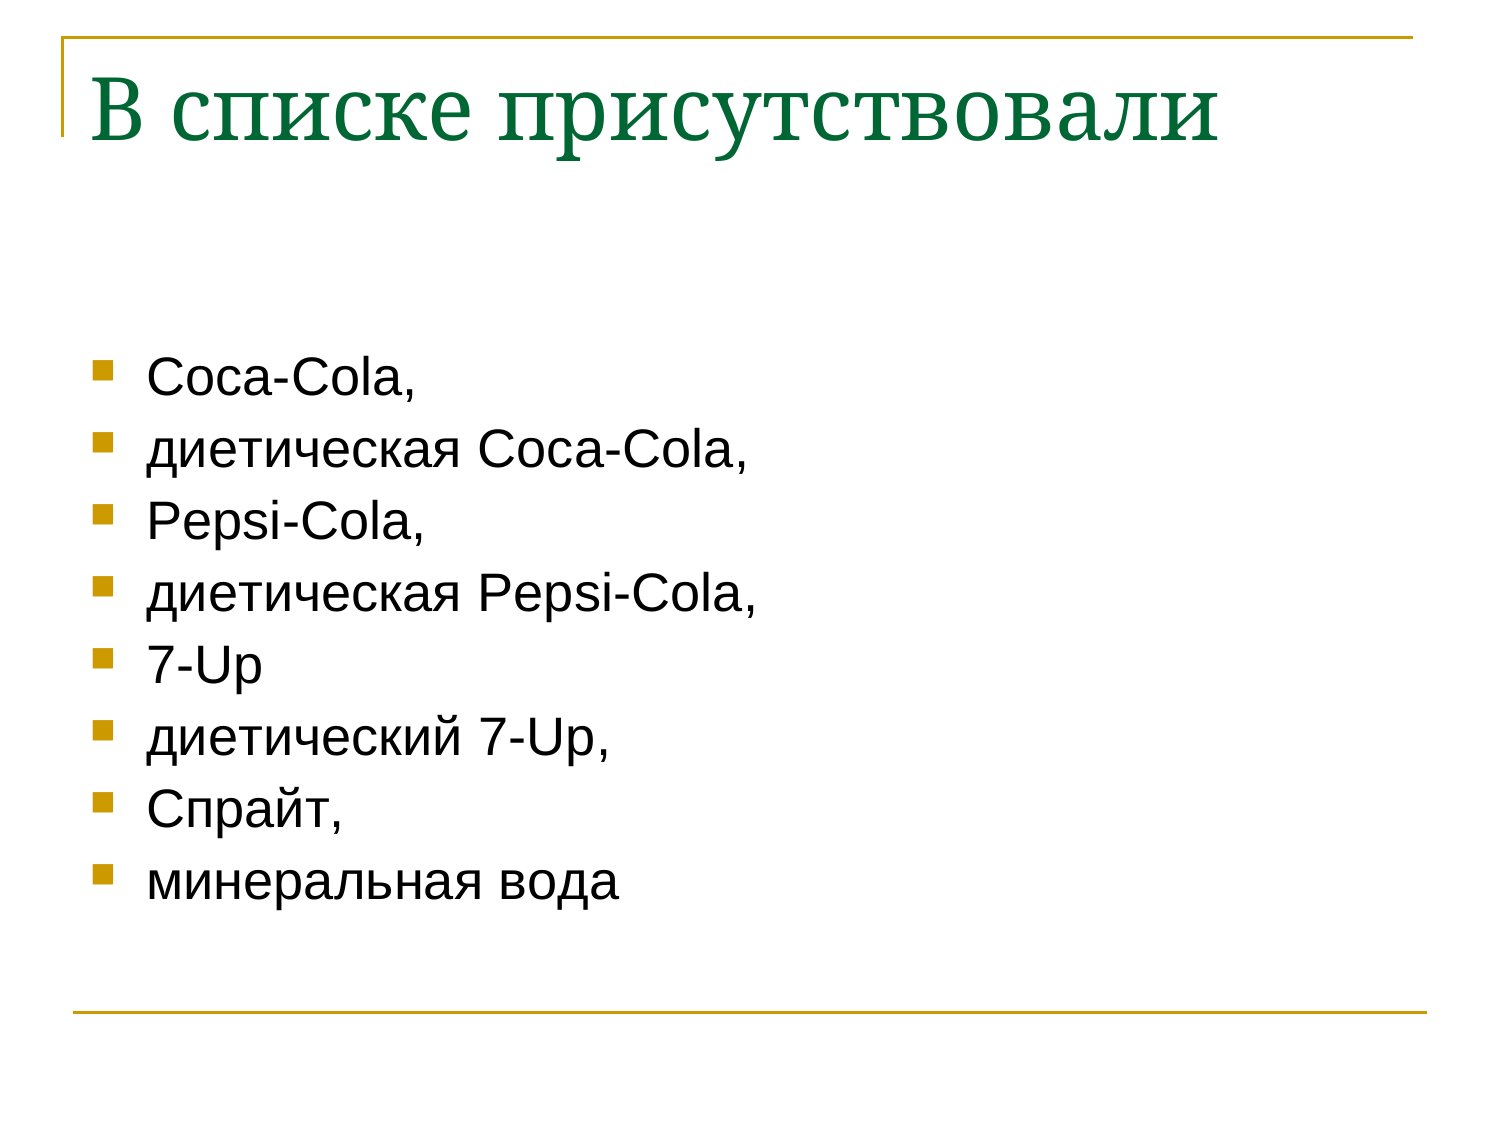

# В списке присутствовали
Coca-Cola,
диетическая Coca-Cola,
Pepsi-Cola,
диетическая Pepsi-Cola,
7-Up
диетический 7-Up,
Спрайт,
минеральная вода